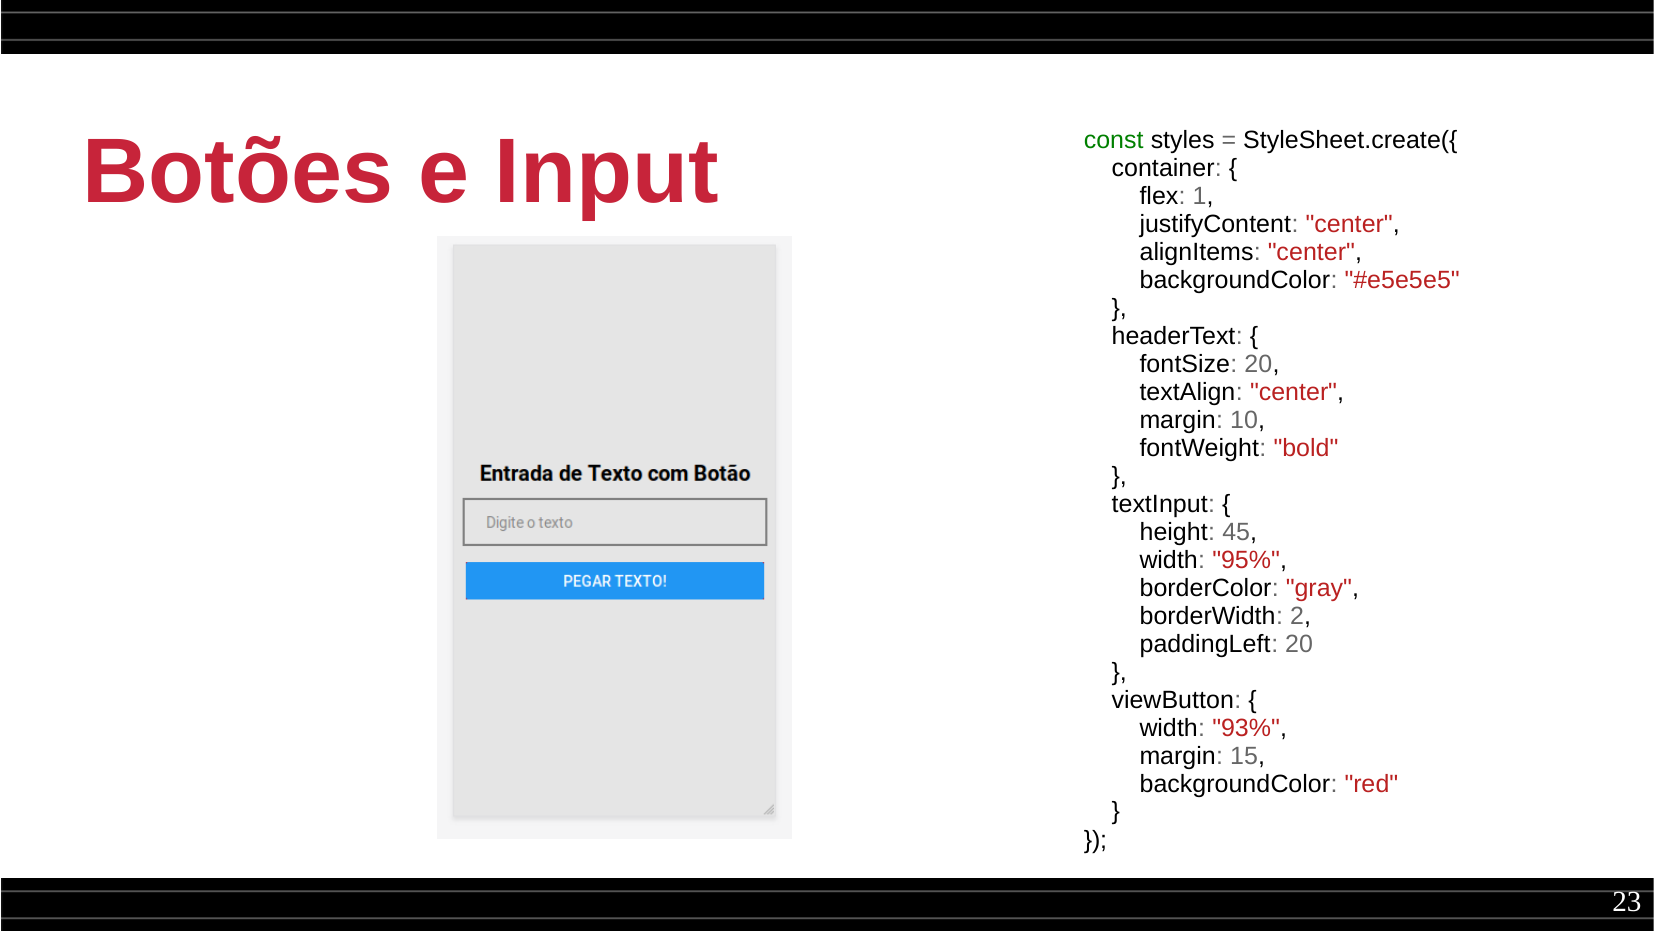

# Botões e Input
const styles = StyleSheet.create({
 container: {
 flex: 1,
 justifyContent: "center",
 alignItems: "center",
 backgroundColor: "#e5e5e5"
 },
 headerText: {
 fontSize: 20,
 textAlign: "center",
 margin: 10,
 fontWeight: "bold"
 },
 textInput: {
 height: 45,
 width: "95%",
 borderColor: "gray",
 borderWidth: 2,
 paddingLeft: 20
 },
 viewButton: {
 width: "93%",
 margin: 15,
 backgroundColor: "red"
 }
});